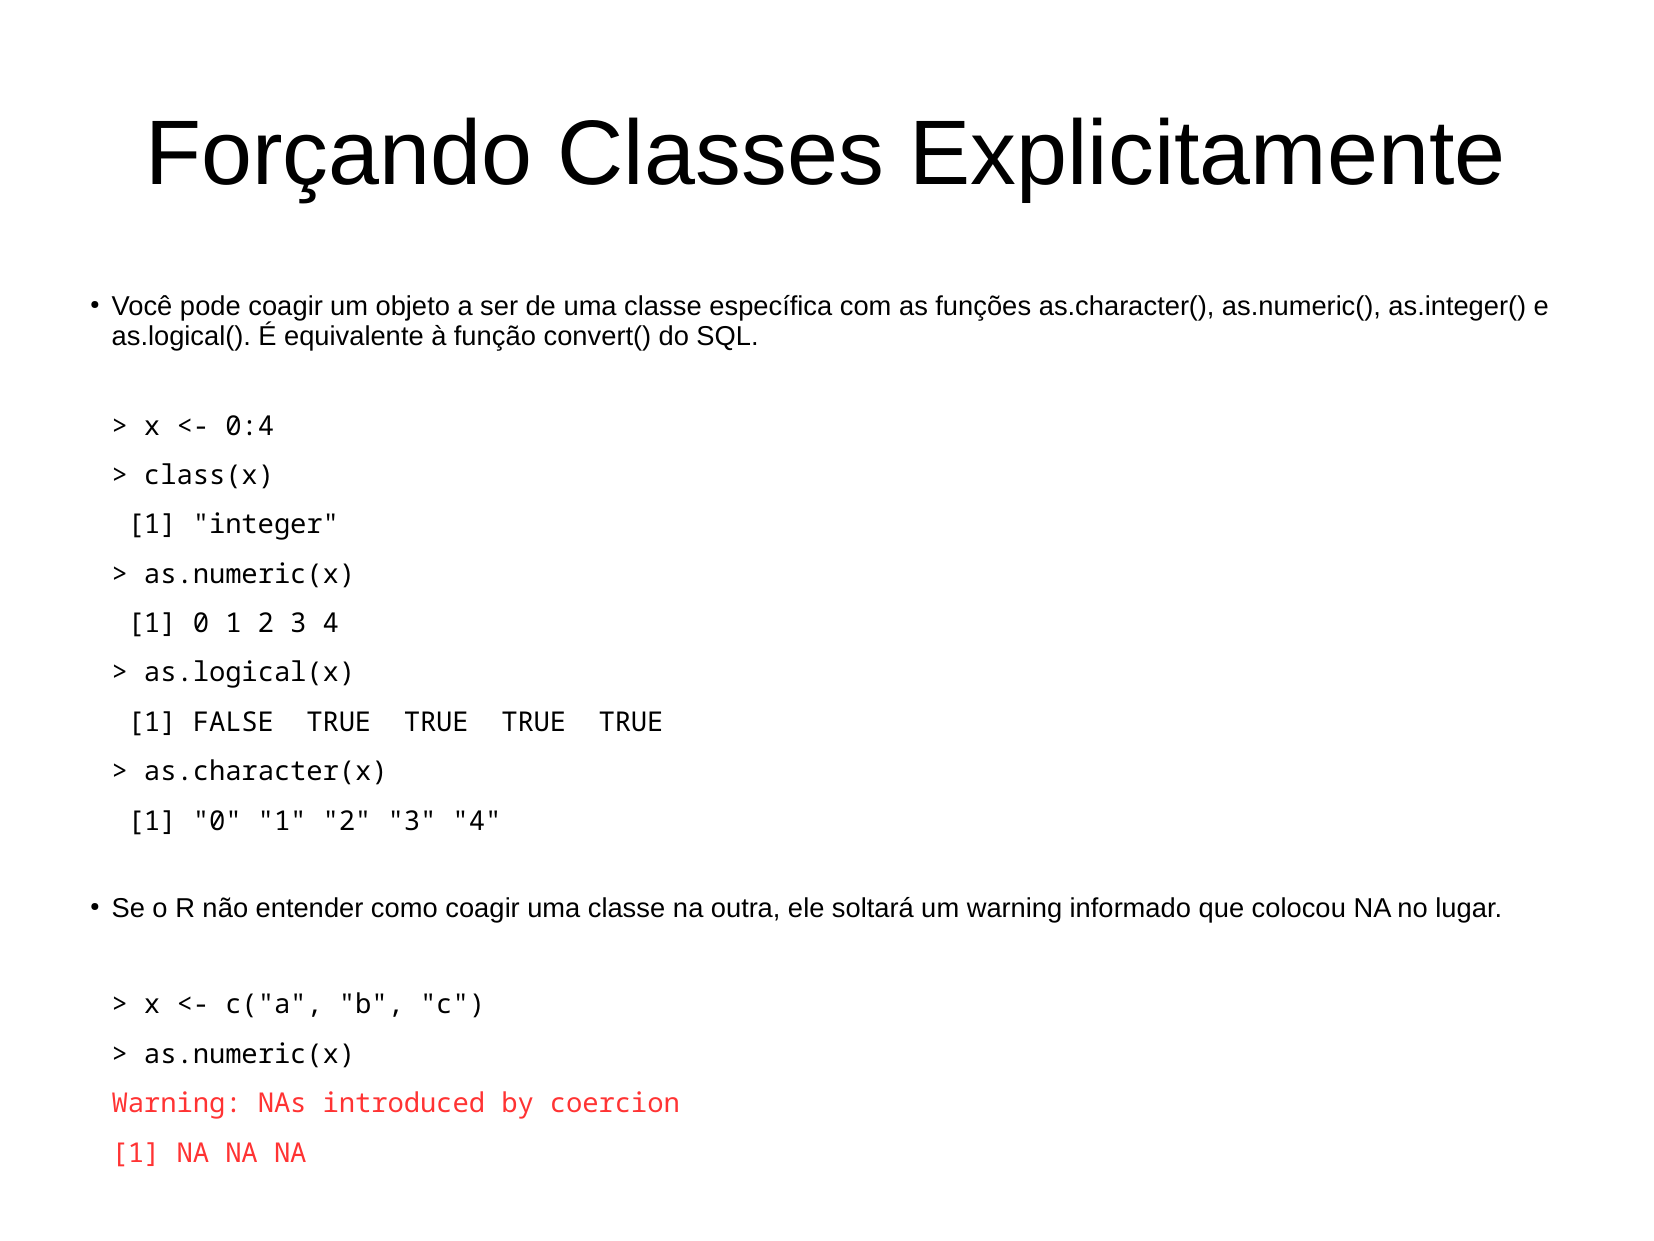

# Forçando Classes Explicitamente
Você pode coagir um objeto a ser de uma classe específica com as funções as.character(), as.numeric(), as.integer() e as.logical(). É equivalente à função convert() do SQL.
> x <- 0:4
> class(x)
 [1] "integer"
> as.numeric(x)
 [1] 0 1 2 3 4
> as.logical(x)
 [1] FALSE TRUE TRUE TRUE TRUE
> as.character(x)
 [1] "0" "1" "2" "3" "4"
Se o R não entender como coagir uma classe na outra, ele soltará um warning informado que colocou NA no lugar.
> x <- c("a", "b", "c")
> as.numeric(x)
Warning: NAs introduced by coercion
[1] NA NA NA